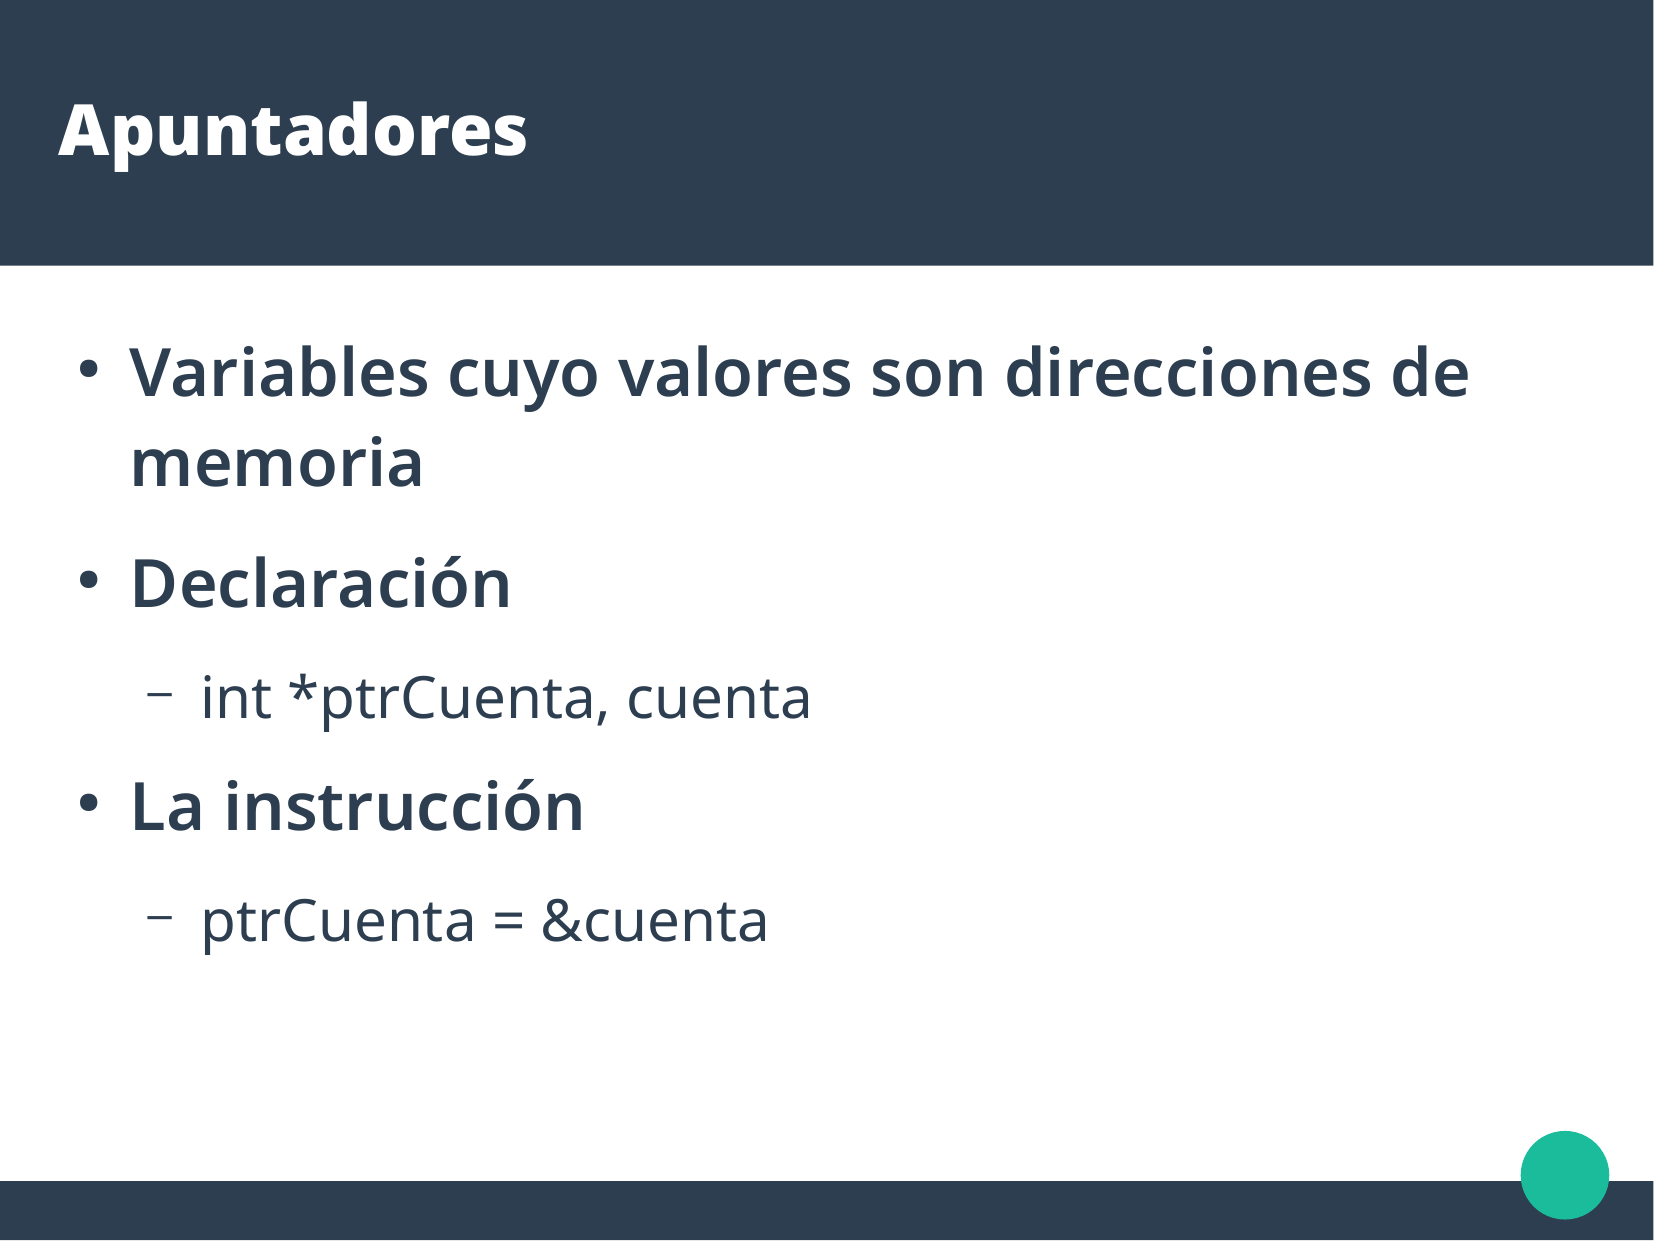

# Apuntadores
Variables cuyo valores son direcciones de memoria
Declaración
int *ptrCuenta, cuenta
La instrucción
ptrCuenta = &cuenta